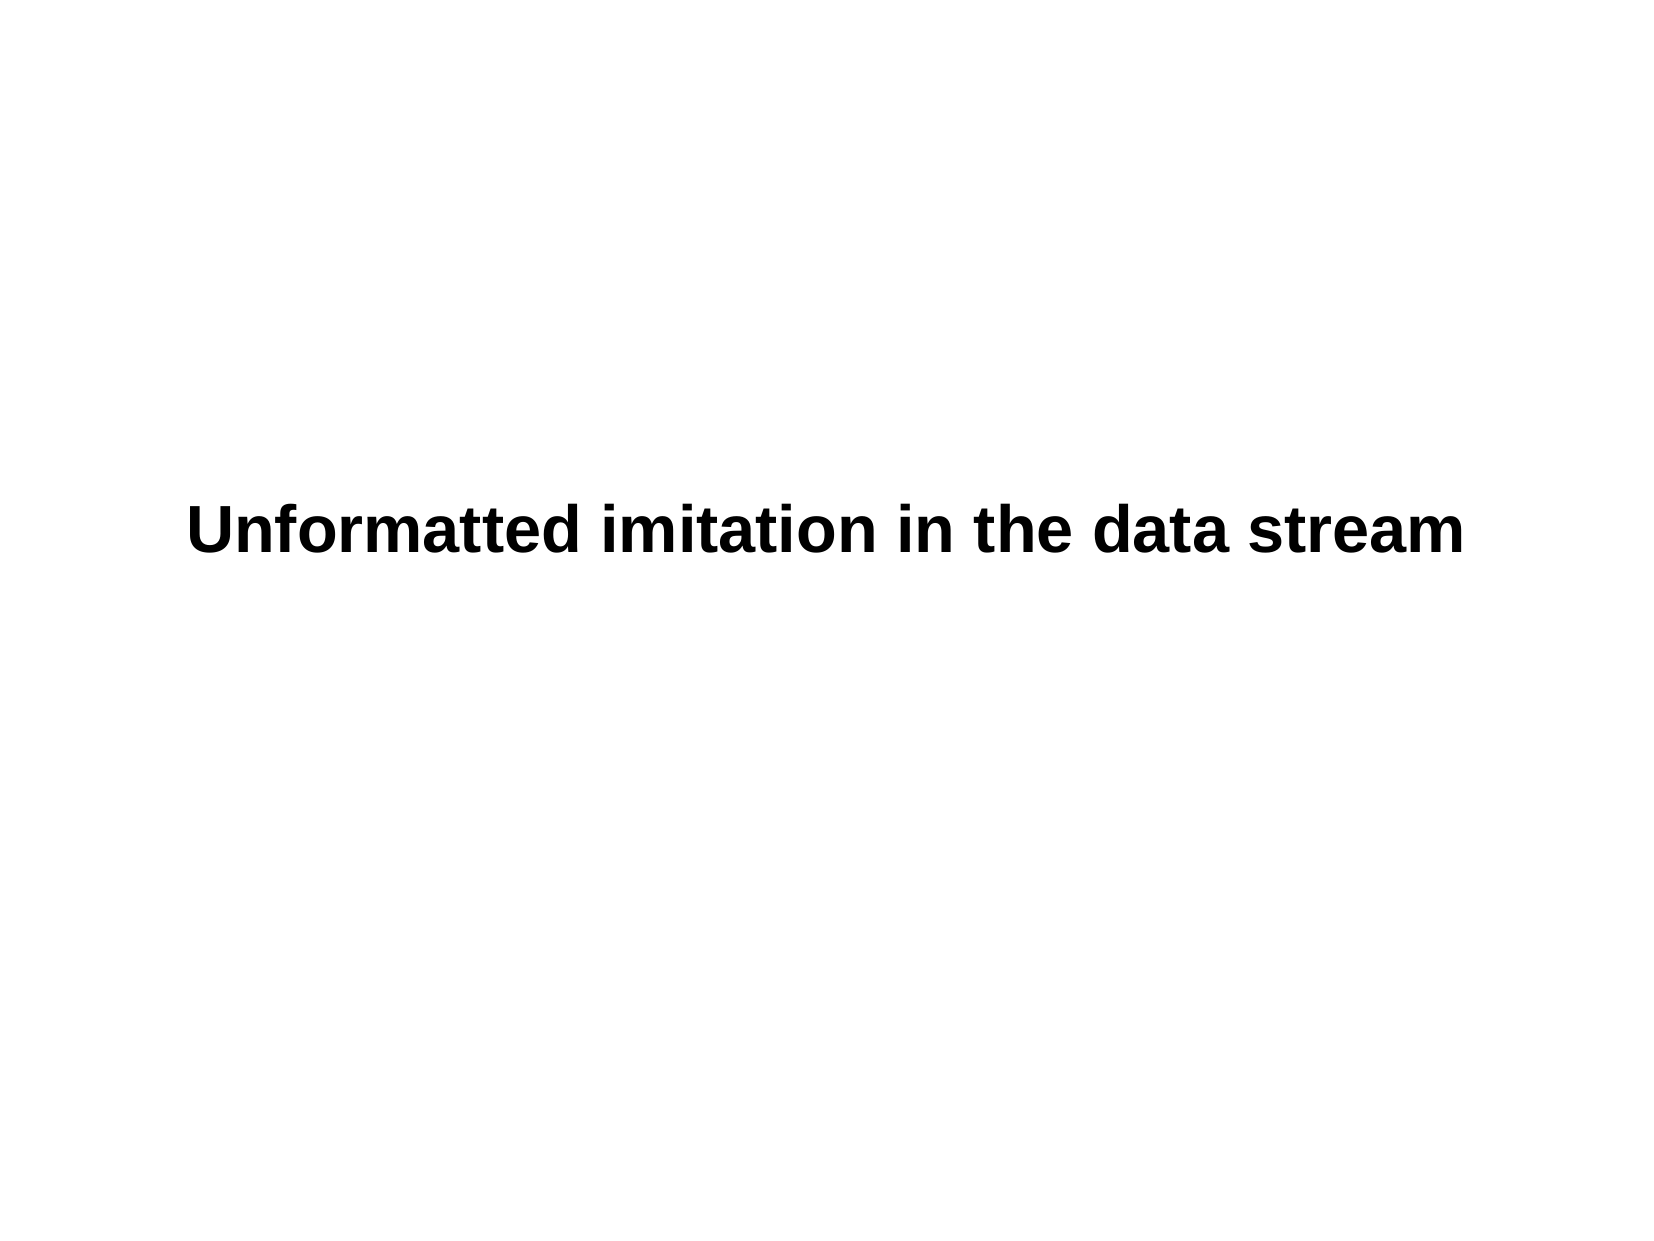

# Unformatted imitation in the data stream